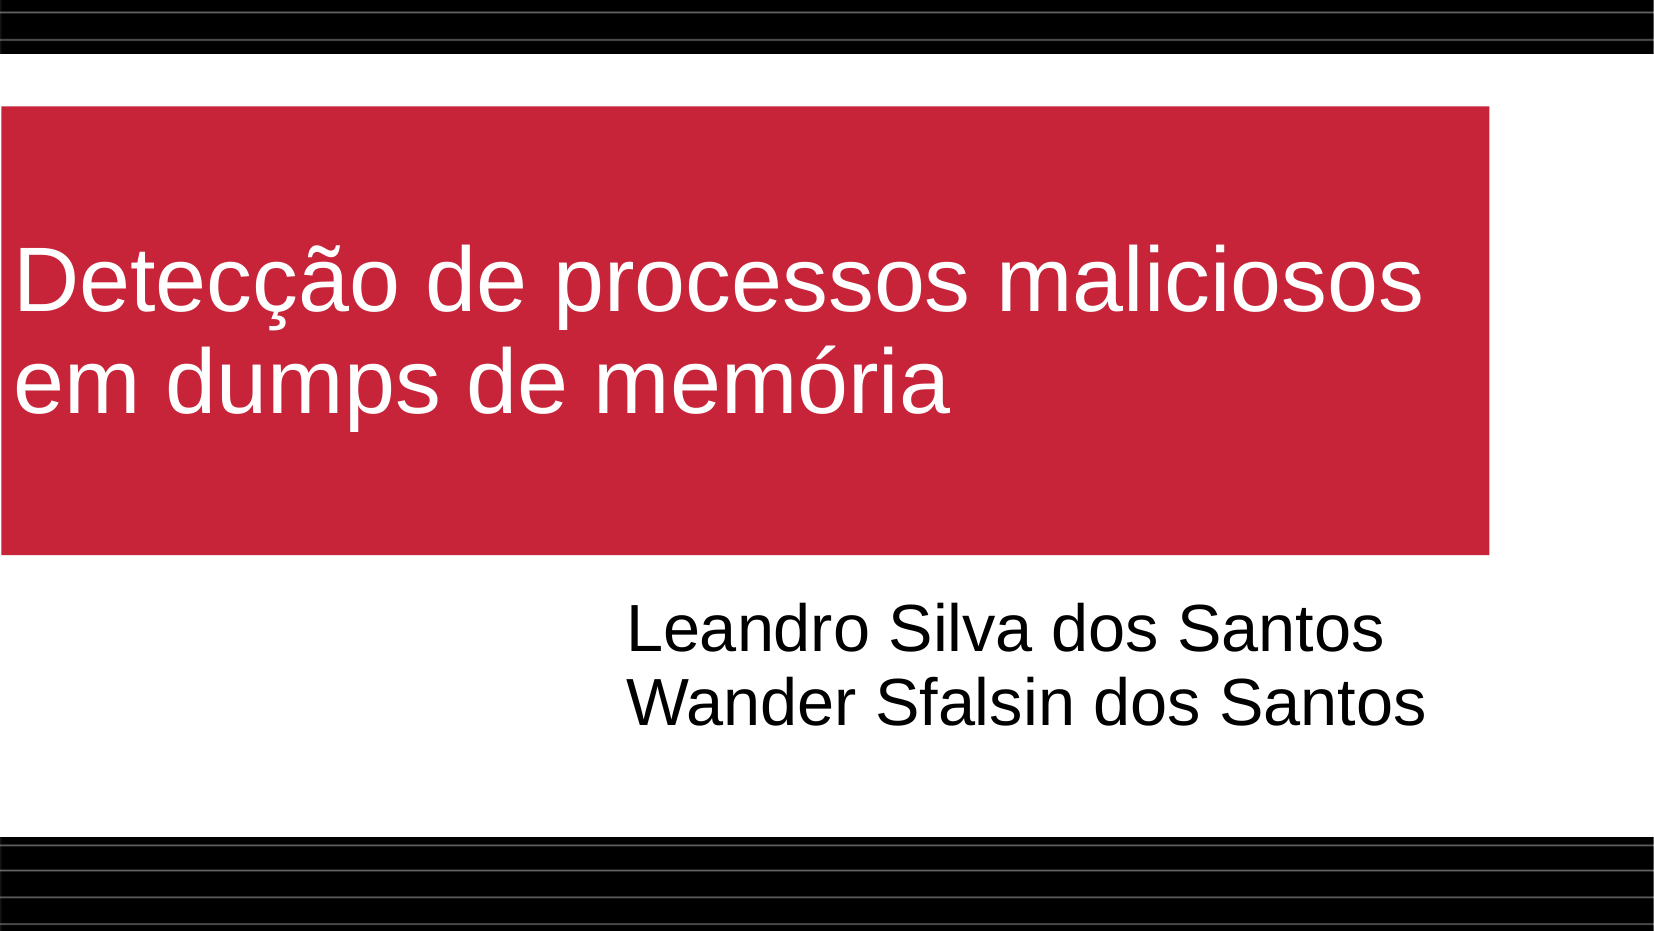

# Detecção de processos maliciosos em dumps de memória
Leandro Silva dos Santos
Wander Sfalsin dos Santos